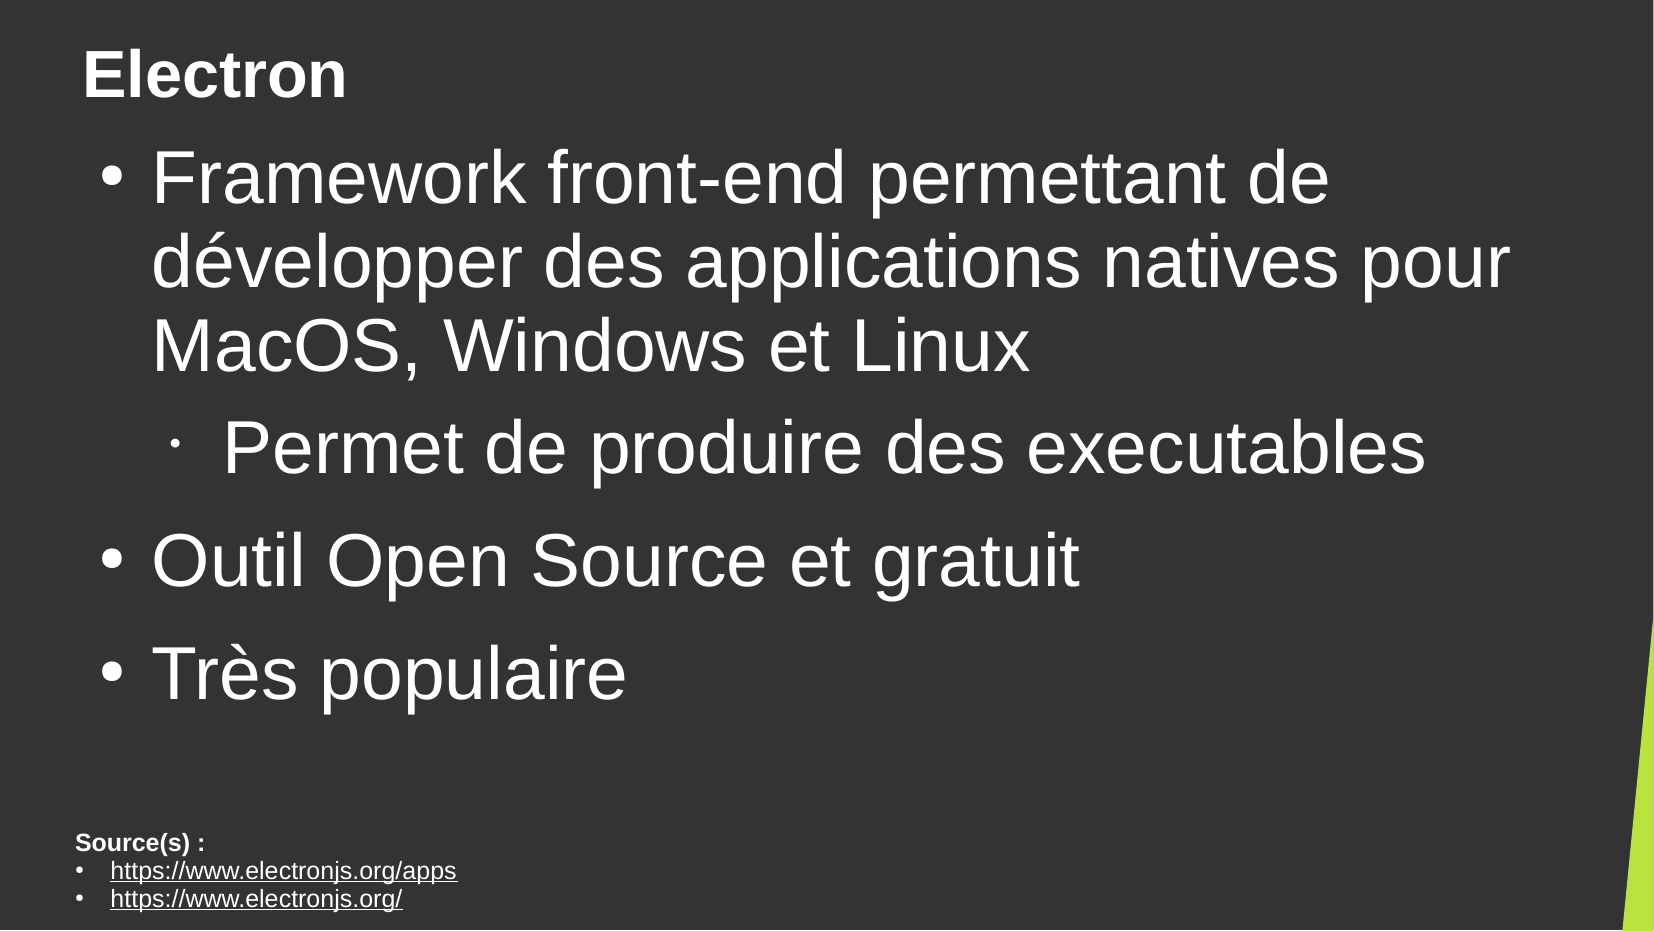

# Electron
Framework front-end permettant de développer des applications natives pour MacOS, Windows et Linux
Permet de produire des executables
Outil Open Source et gratuit
Très populaire
Source(s) :
https://www.electronjs.org/apps
https://www.electronjs.org/